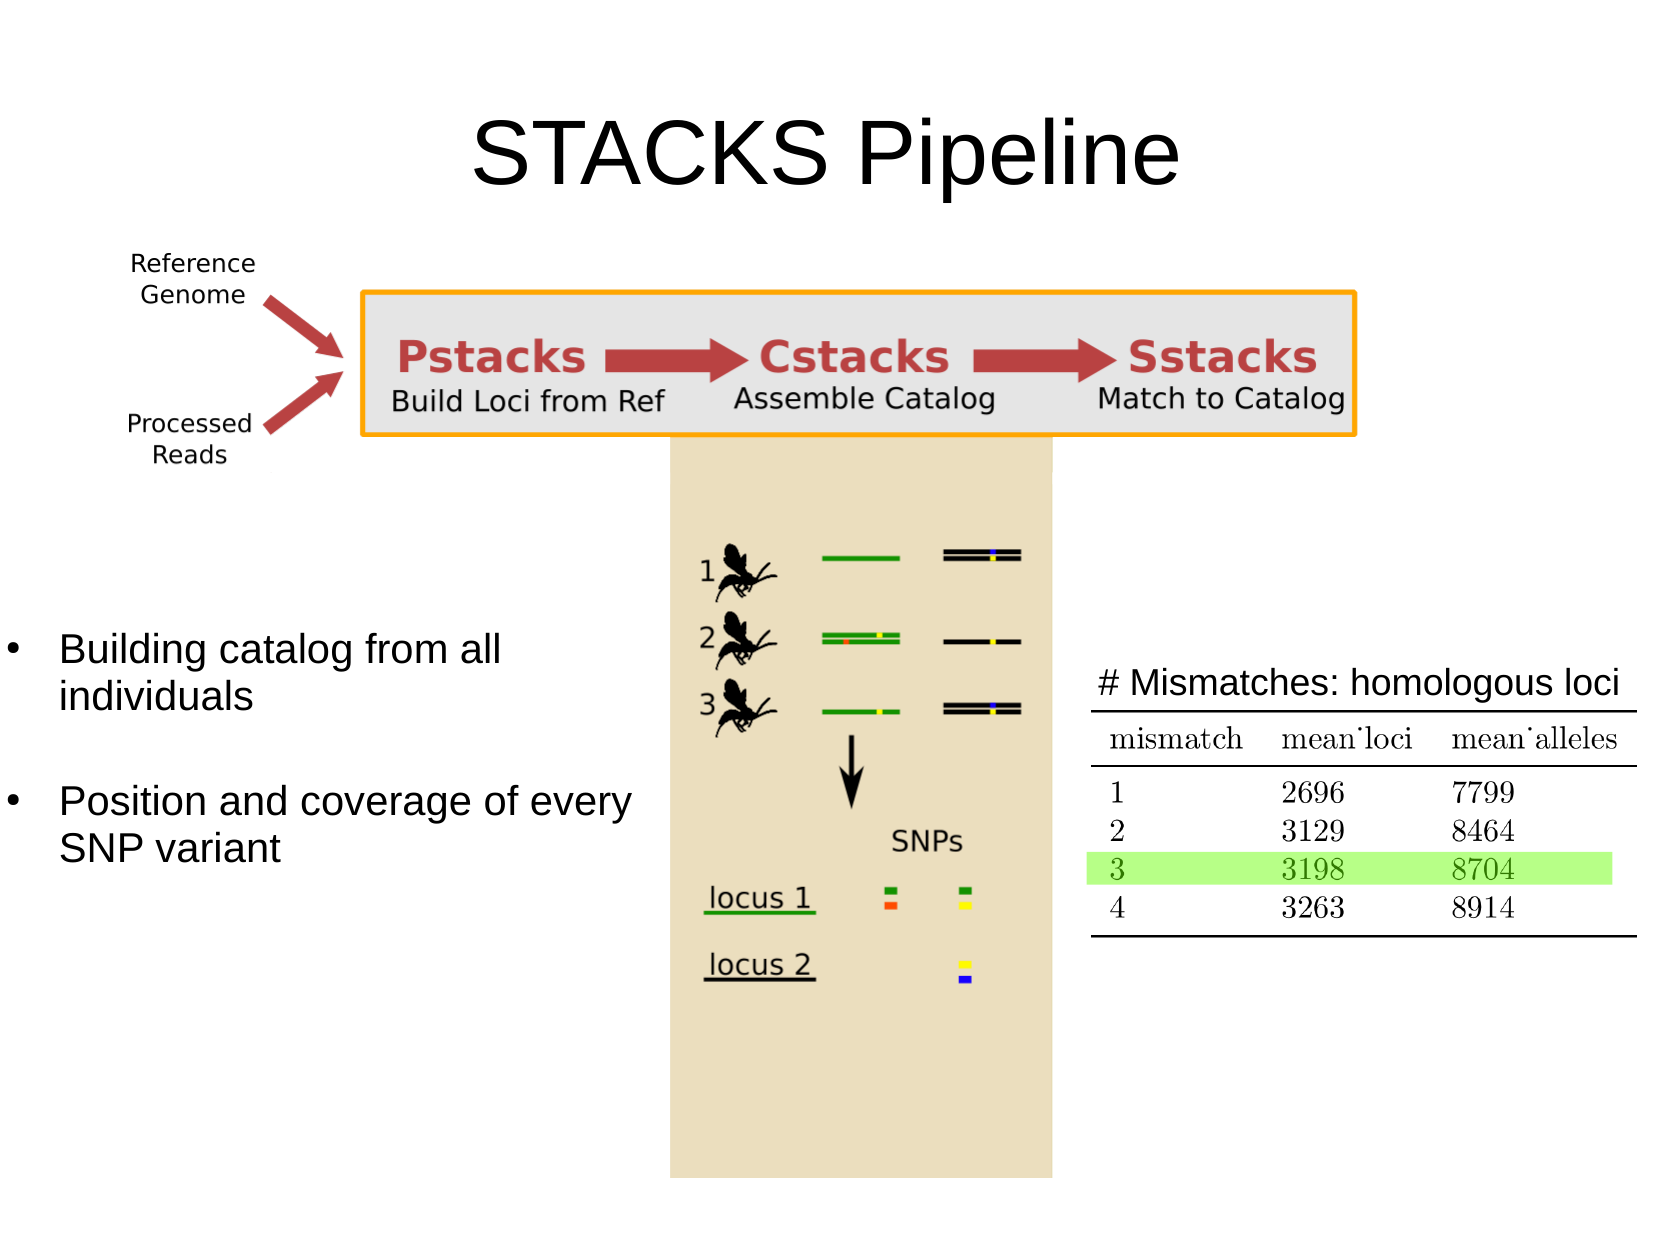

# STACKS Pipeline
Building catalog from all
individuals
Position and coverage of every
SNP variant
# Mismatches: homologous loci